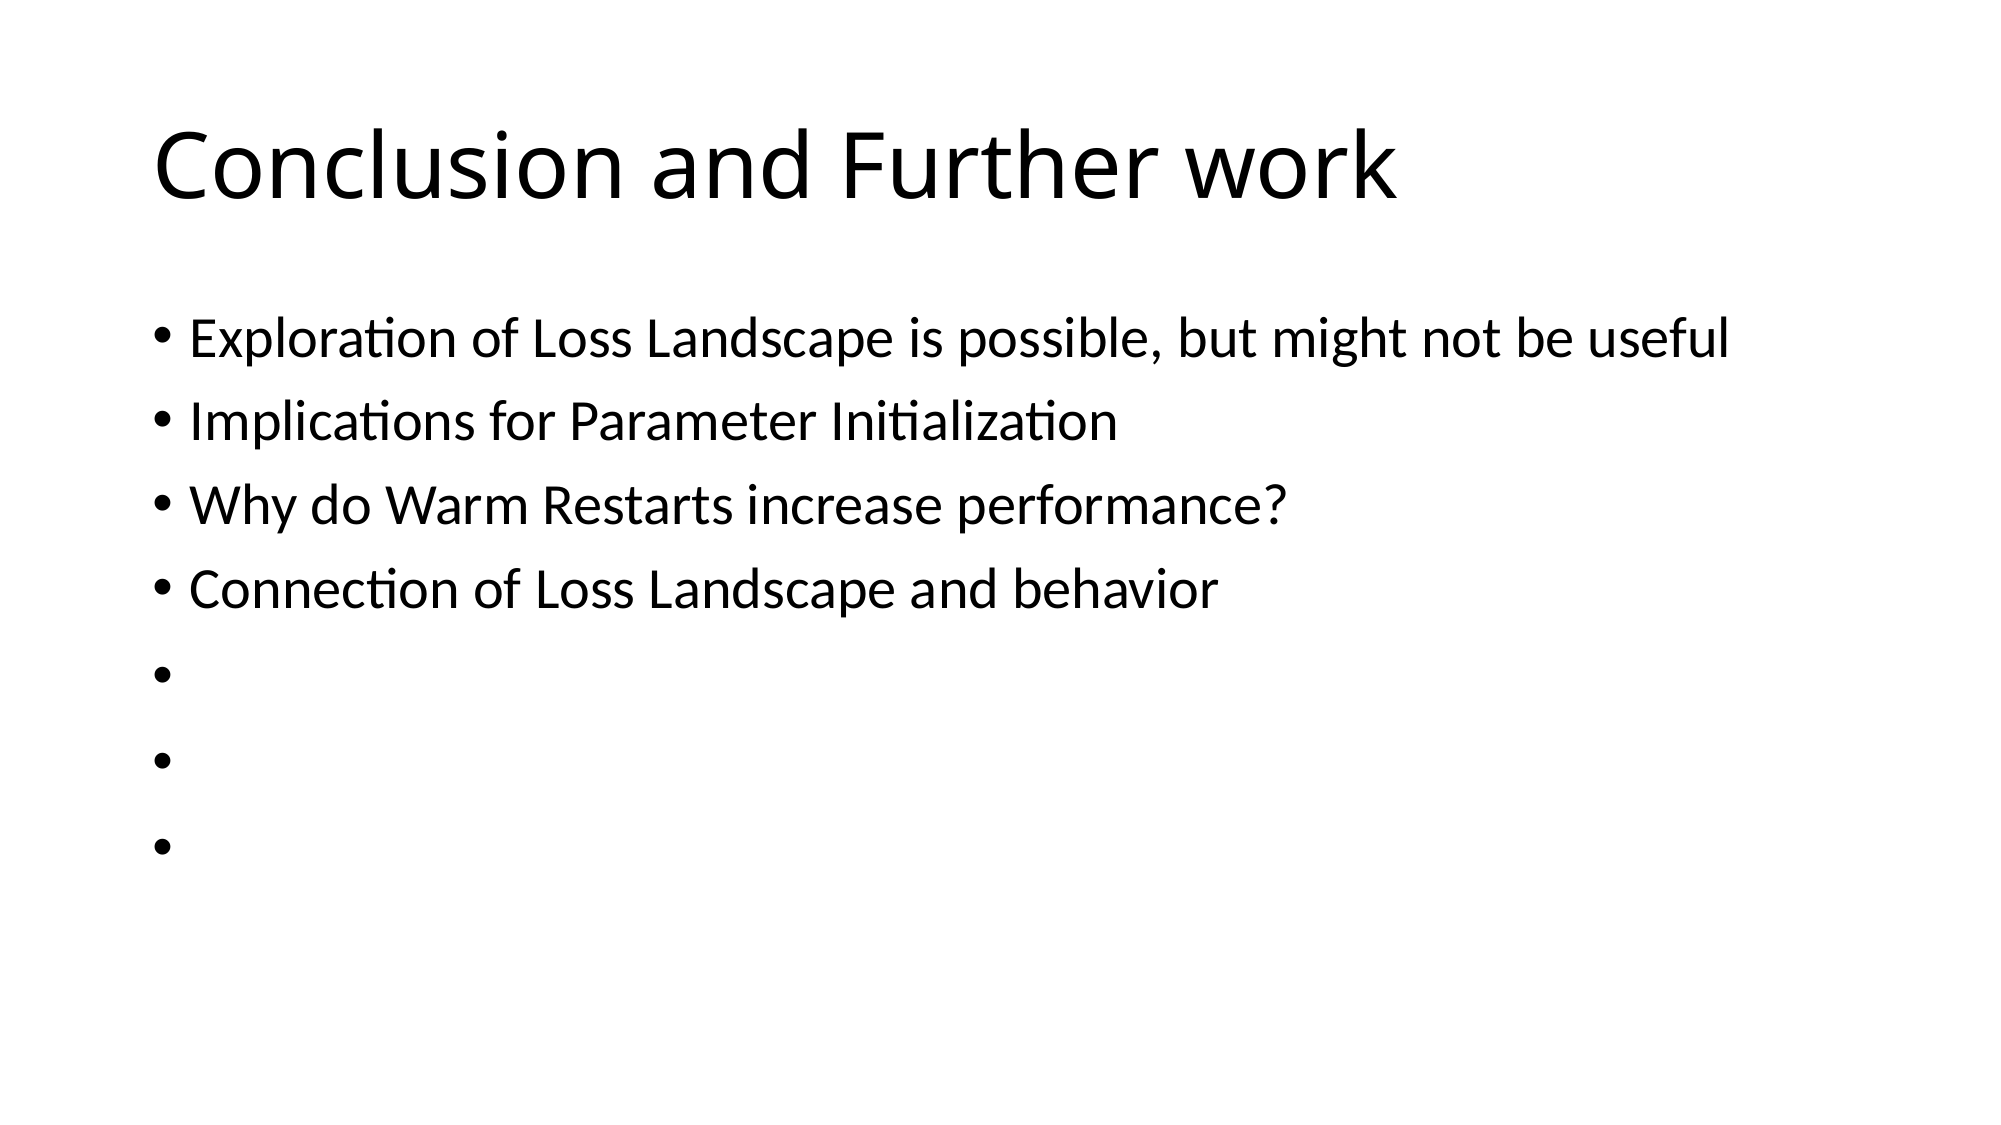

# Conclusion and Further work
Exploration of Loss Landscape is possible, but might not be useful
Implications for Parameter Initialization
Why do Warm Restarts increase performance?
Connection of Loss Landscape and behavior